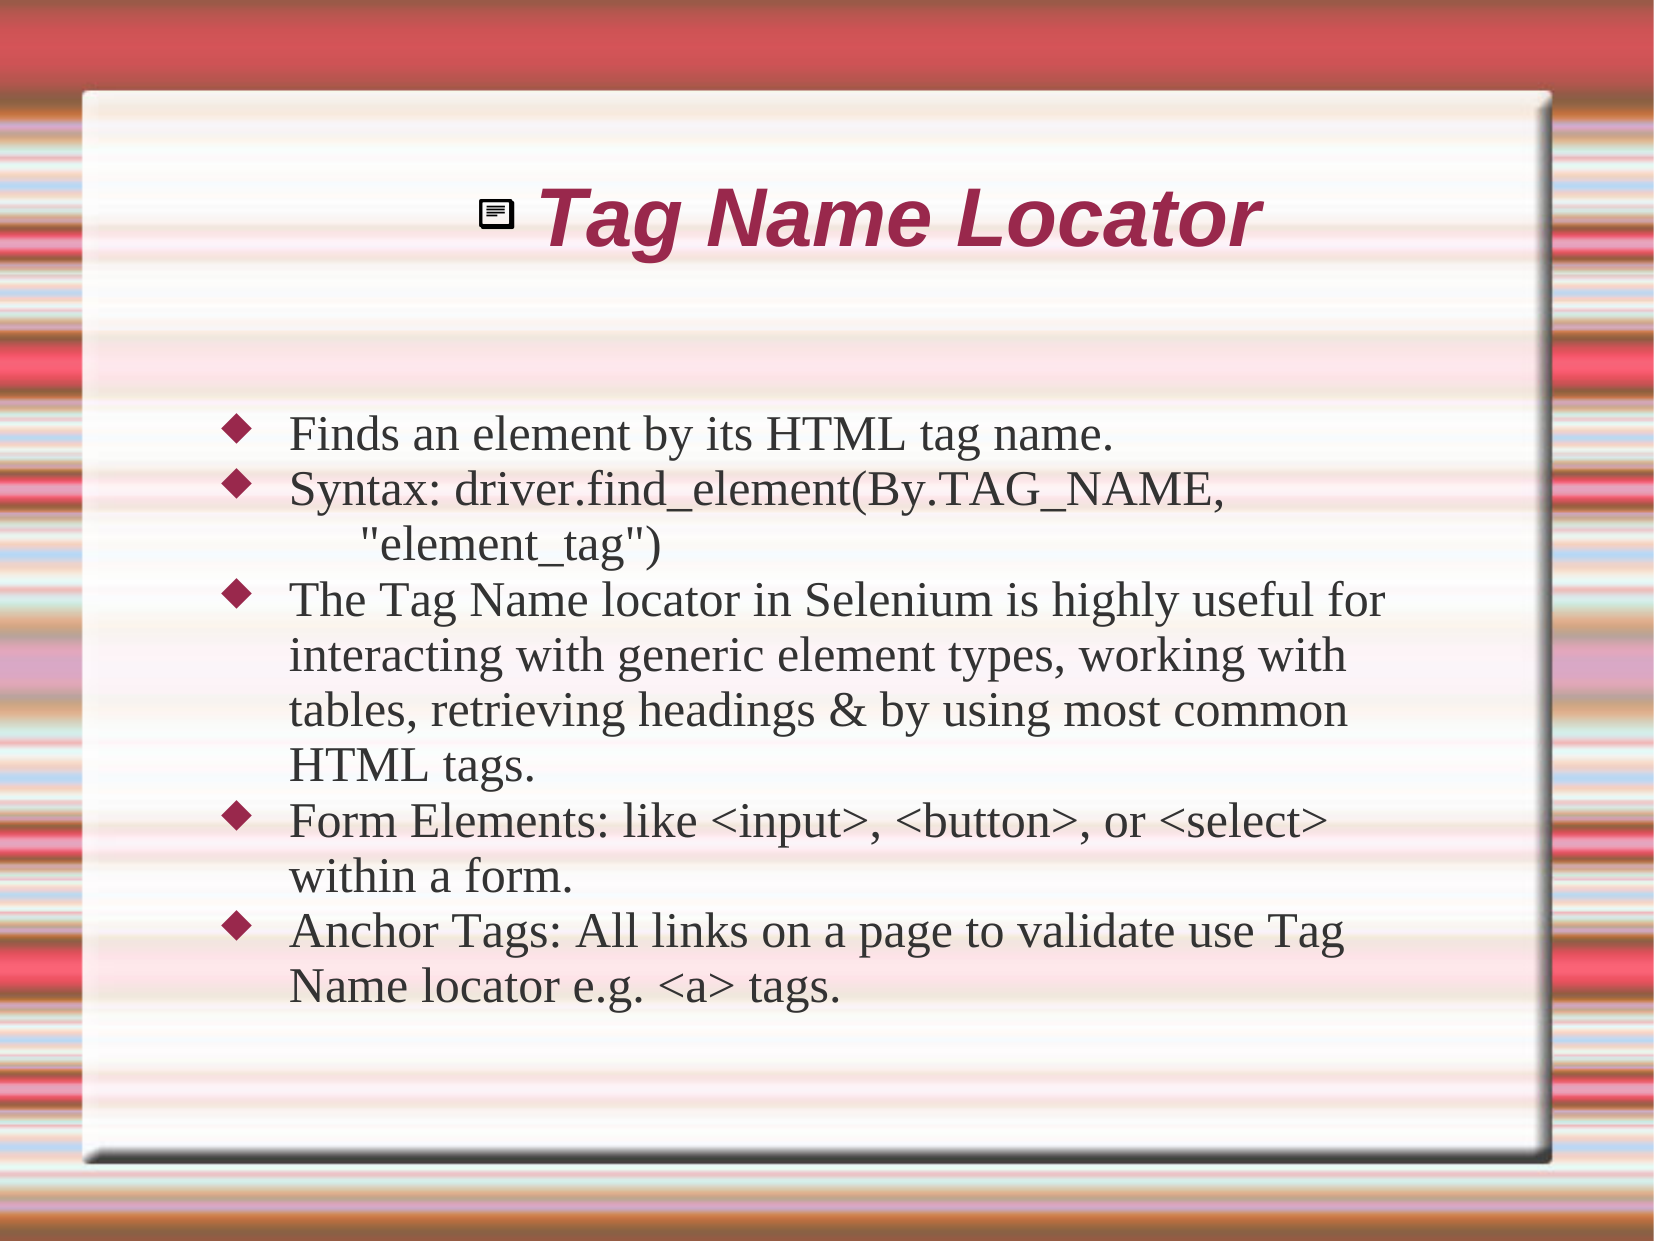

# Tag Name Locator
Finds an element by its HTML tag name.
Syntax: driver.find_element(By.TAG_NAME, "element_tag")
The Tag Name locator in Selenium is highly useful for
interacting with generic element types, working with
tables, retrieving headings & by using most common
HTML tags.
Form Elements: like <input>, <button>, or <select>
within a form.
Anchor Tags: All links on a page to validate use Tag
Name locator e.g. <a> tags.